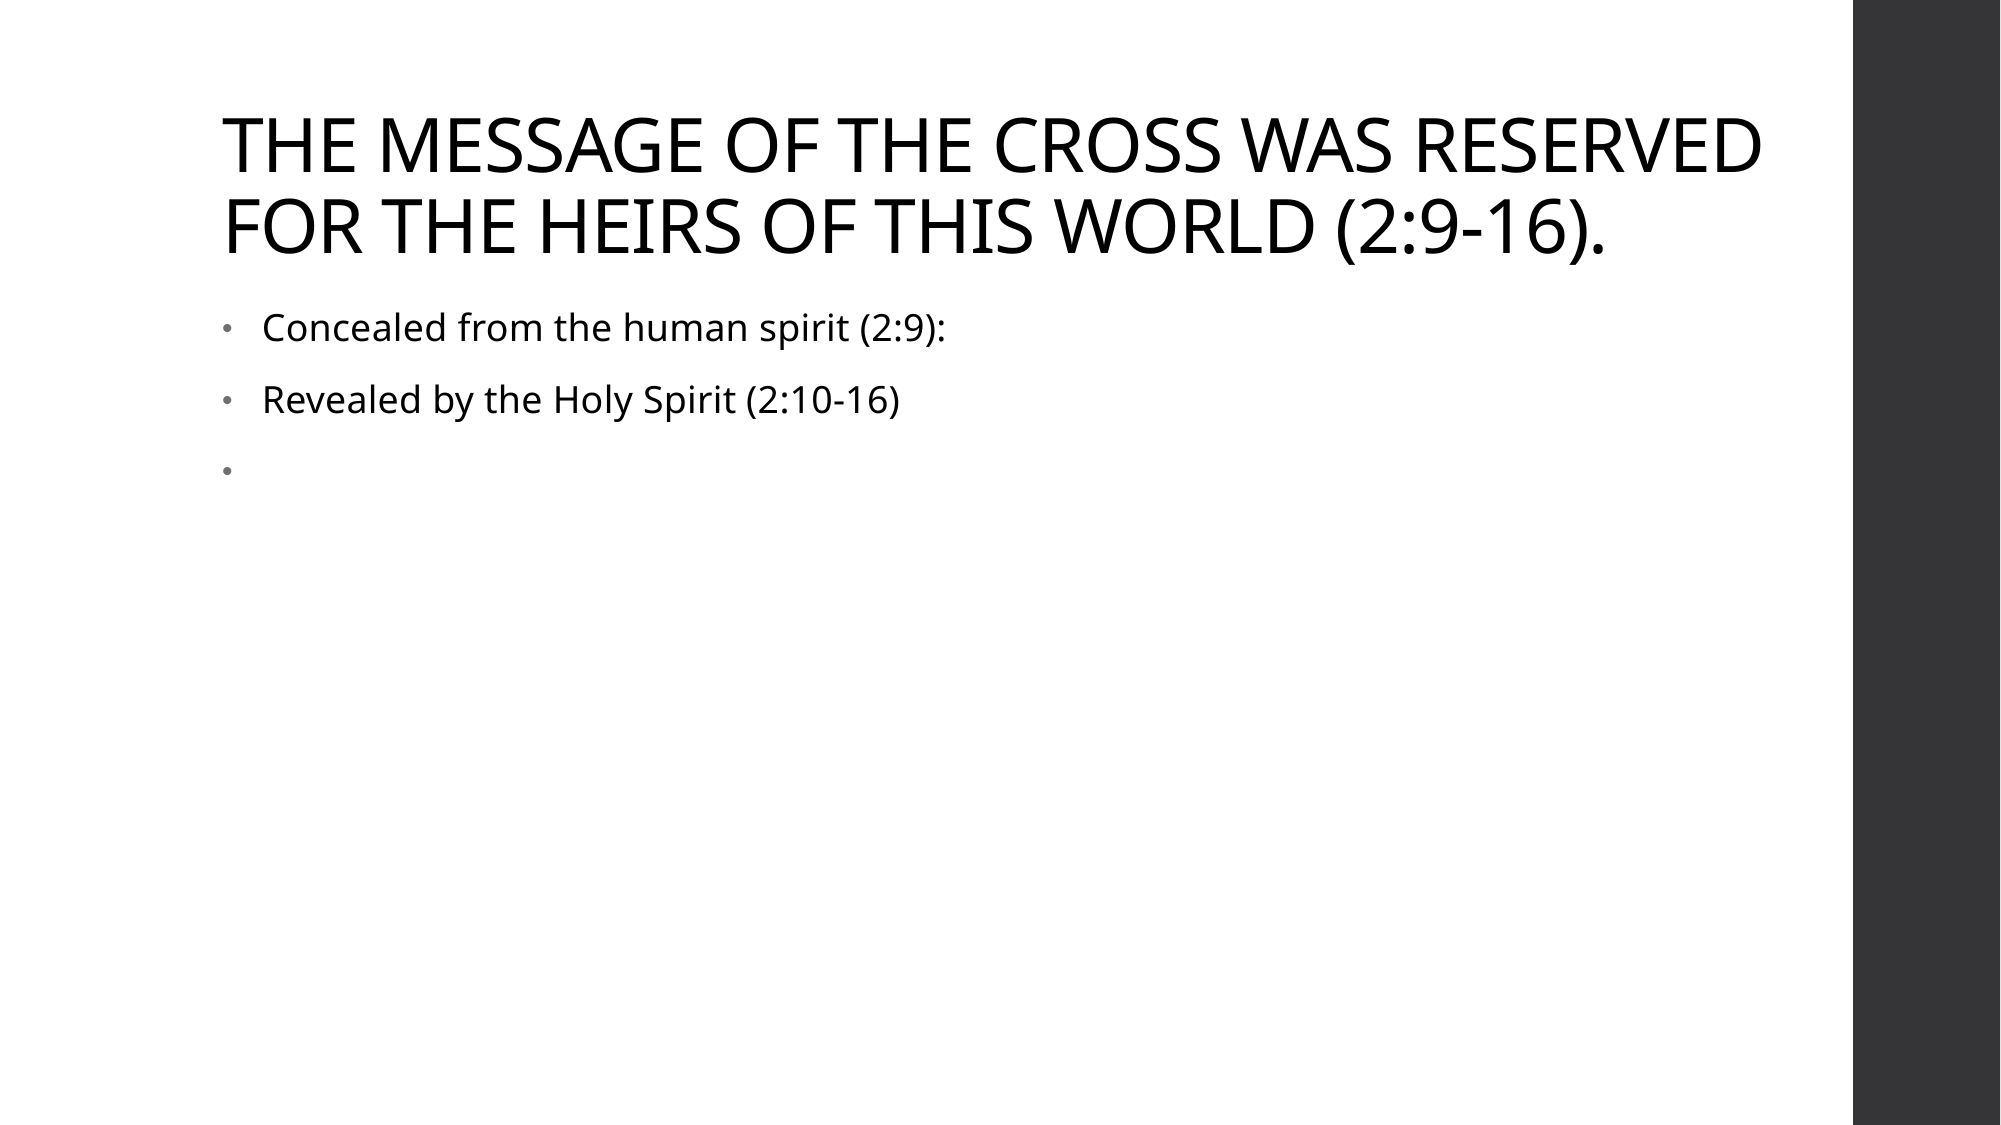

# THE MESSAGE OF THE CROSS WAS RESERVED FOR THE HEIRS OF THIS WORLD (2:9-16).
 Concealed from the human spirit (2:9):
 Revealed by the Holy Spirit (2:10-16)